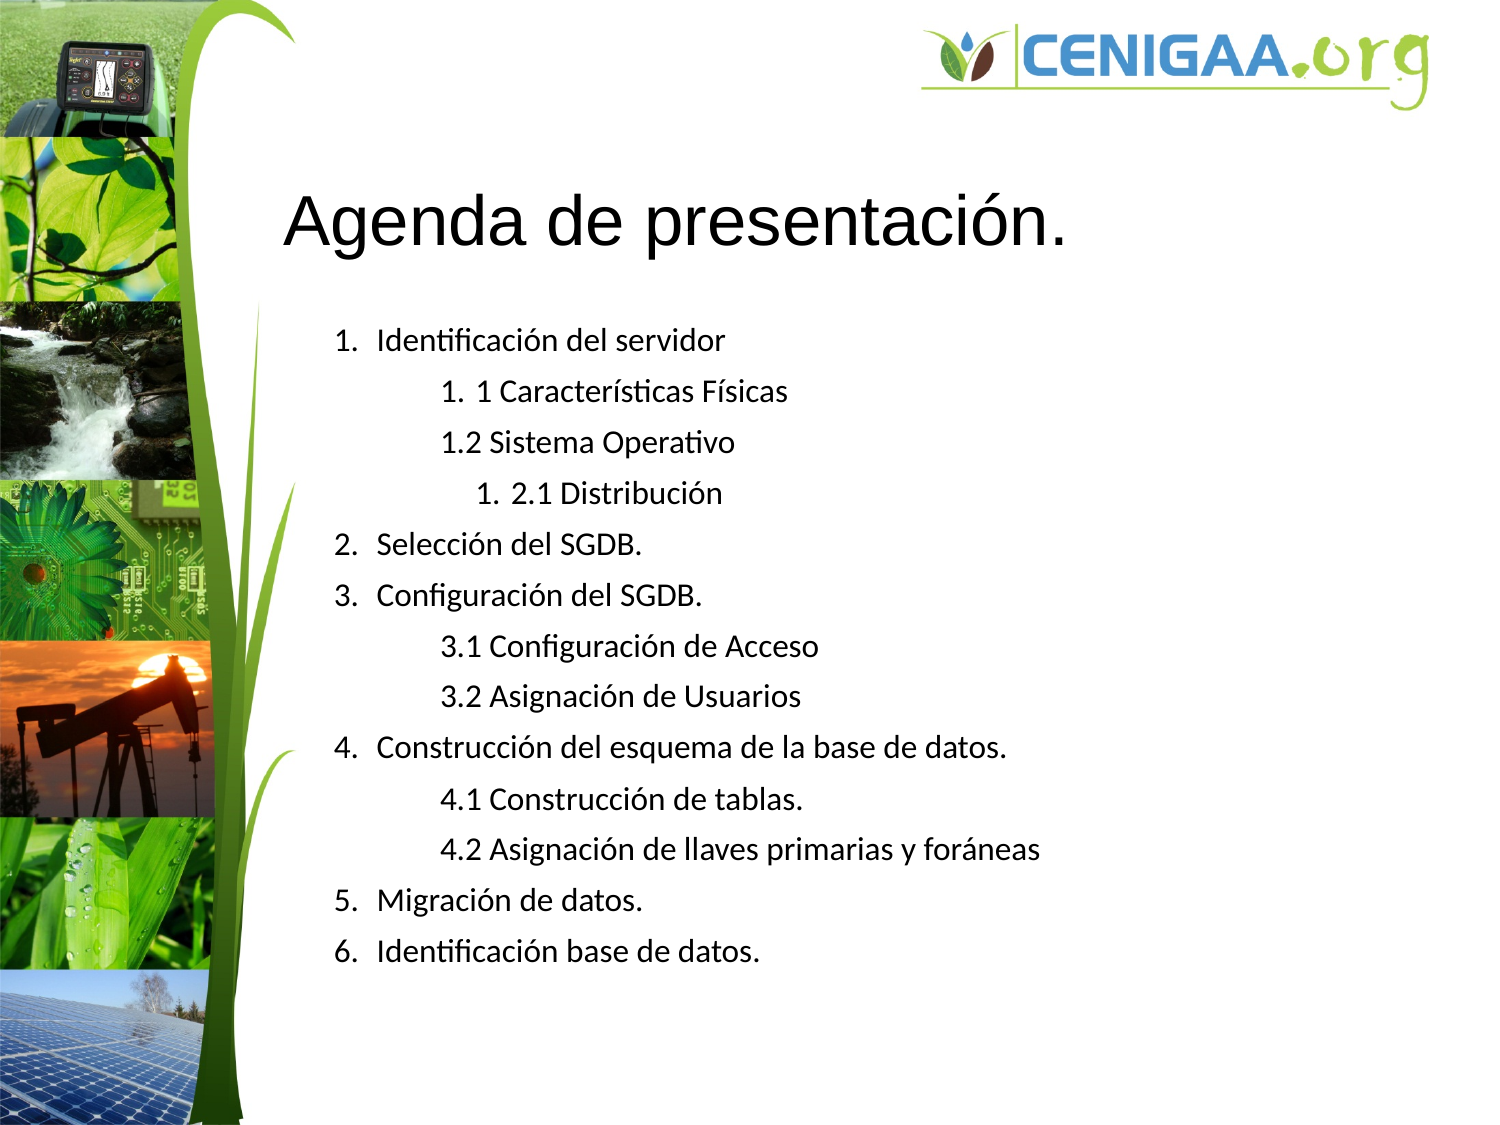

# Agenda de presentación.
 Identificación del servidor
1 Características Físicas
1.2 Sistema Operativo
2.1 Distribución
 Selección del SGDB.
 Configuración del SGDB.
3.1 Configuración de Acceso
3.2 Asignación de Usuarios
 Construcción del esquema de la base de datos.
4.1 Construcción de tablas.
4.2 Asignación de llaves primarias y foráneas
 Migración de datos.
 Identificación base de datos.